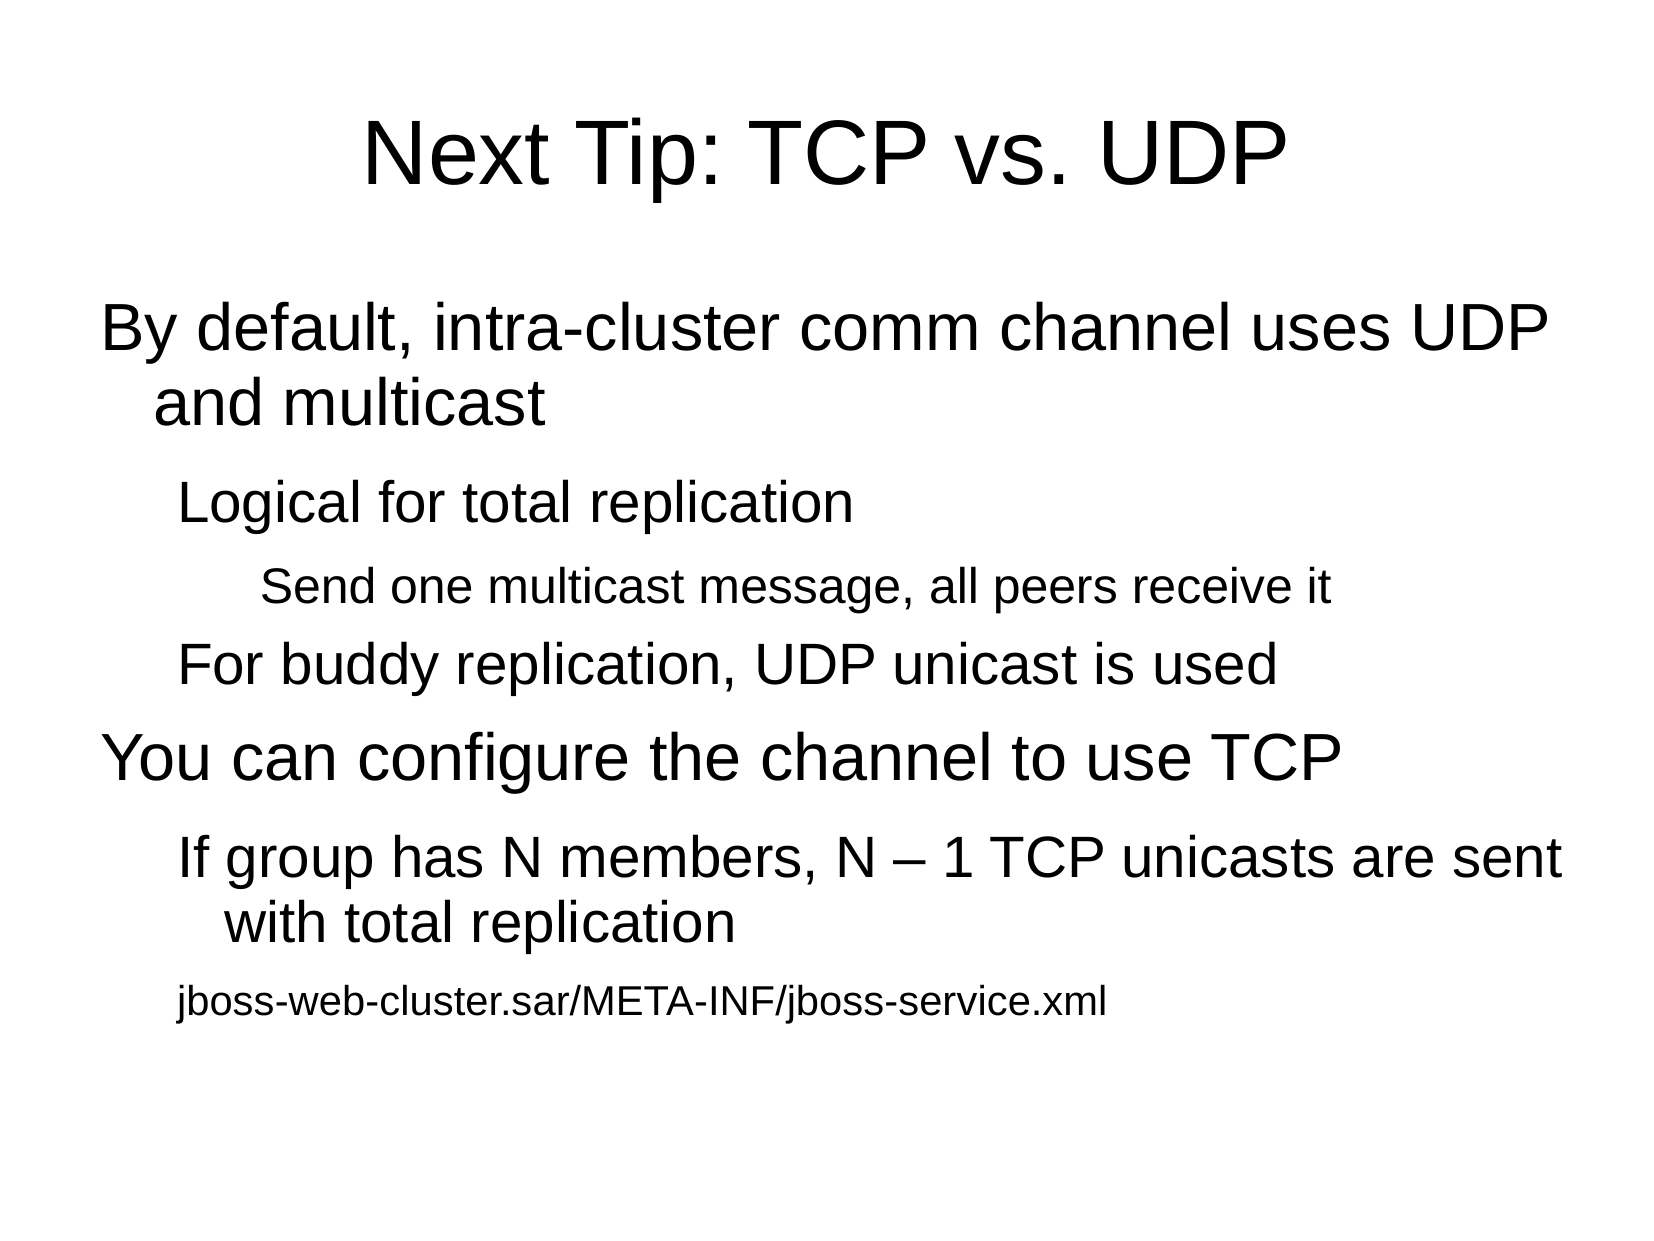

# Next Tip: TCP vs. UDP
By default, intra-cluster comm channel uses UDP and multicast
Logical for total replication
Send one multicast message, all peers receive it
For buddy replication, UDP unicast is used
You can configure the channel to use TCP
If group has N members, N – 1 TCP unicasts are sent with total replication
jboss-web-cluster.sar/META-INF/jboss-service.xml